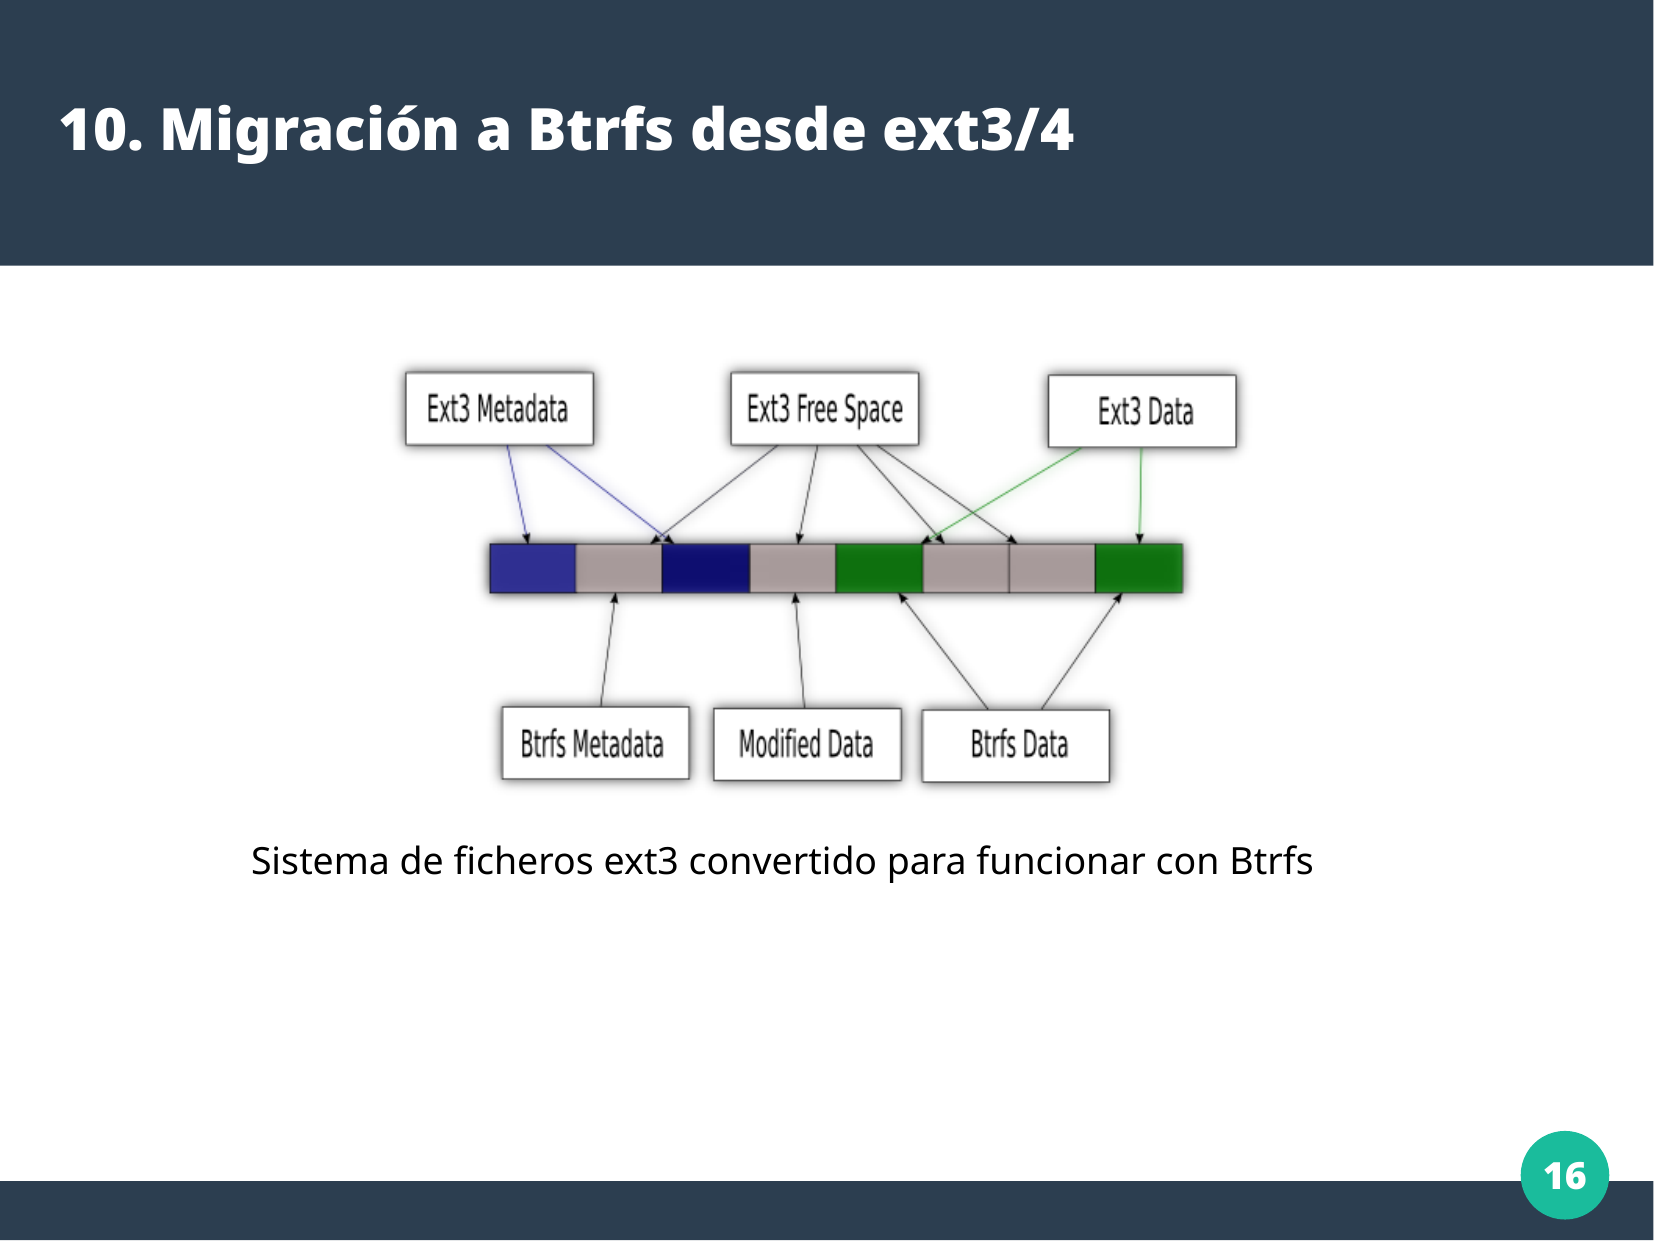

# 10. Migración a Btrfs desde ext3/4
Sistema de ficheros ext3 convertido para funcionar con Btrfs
16